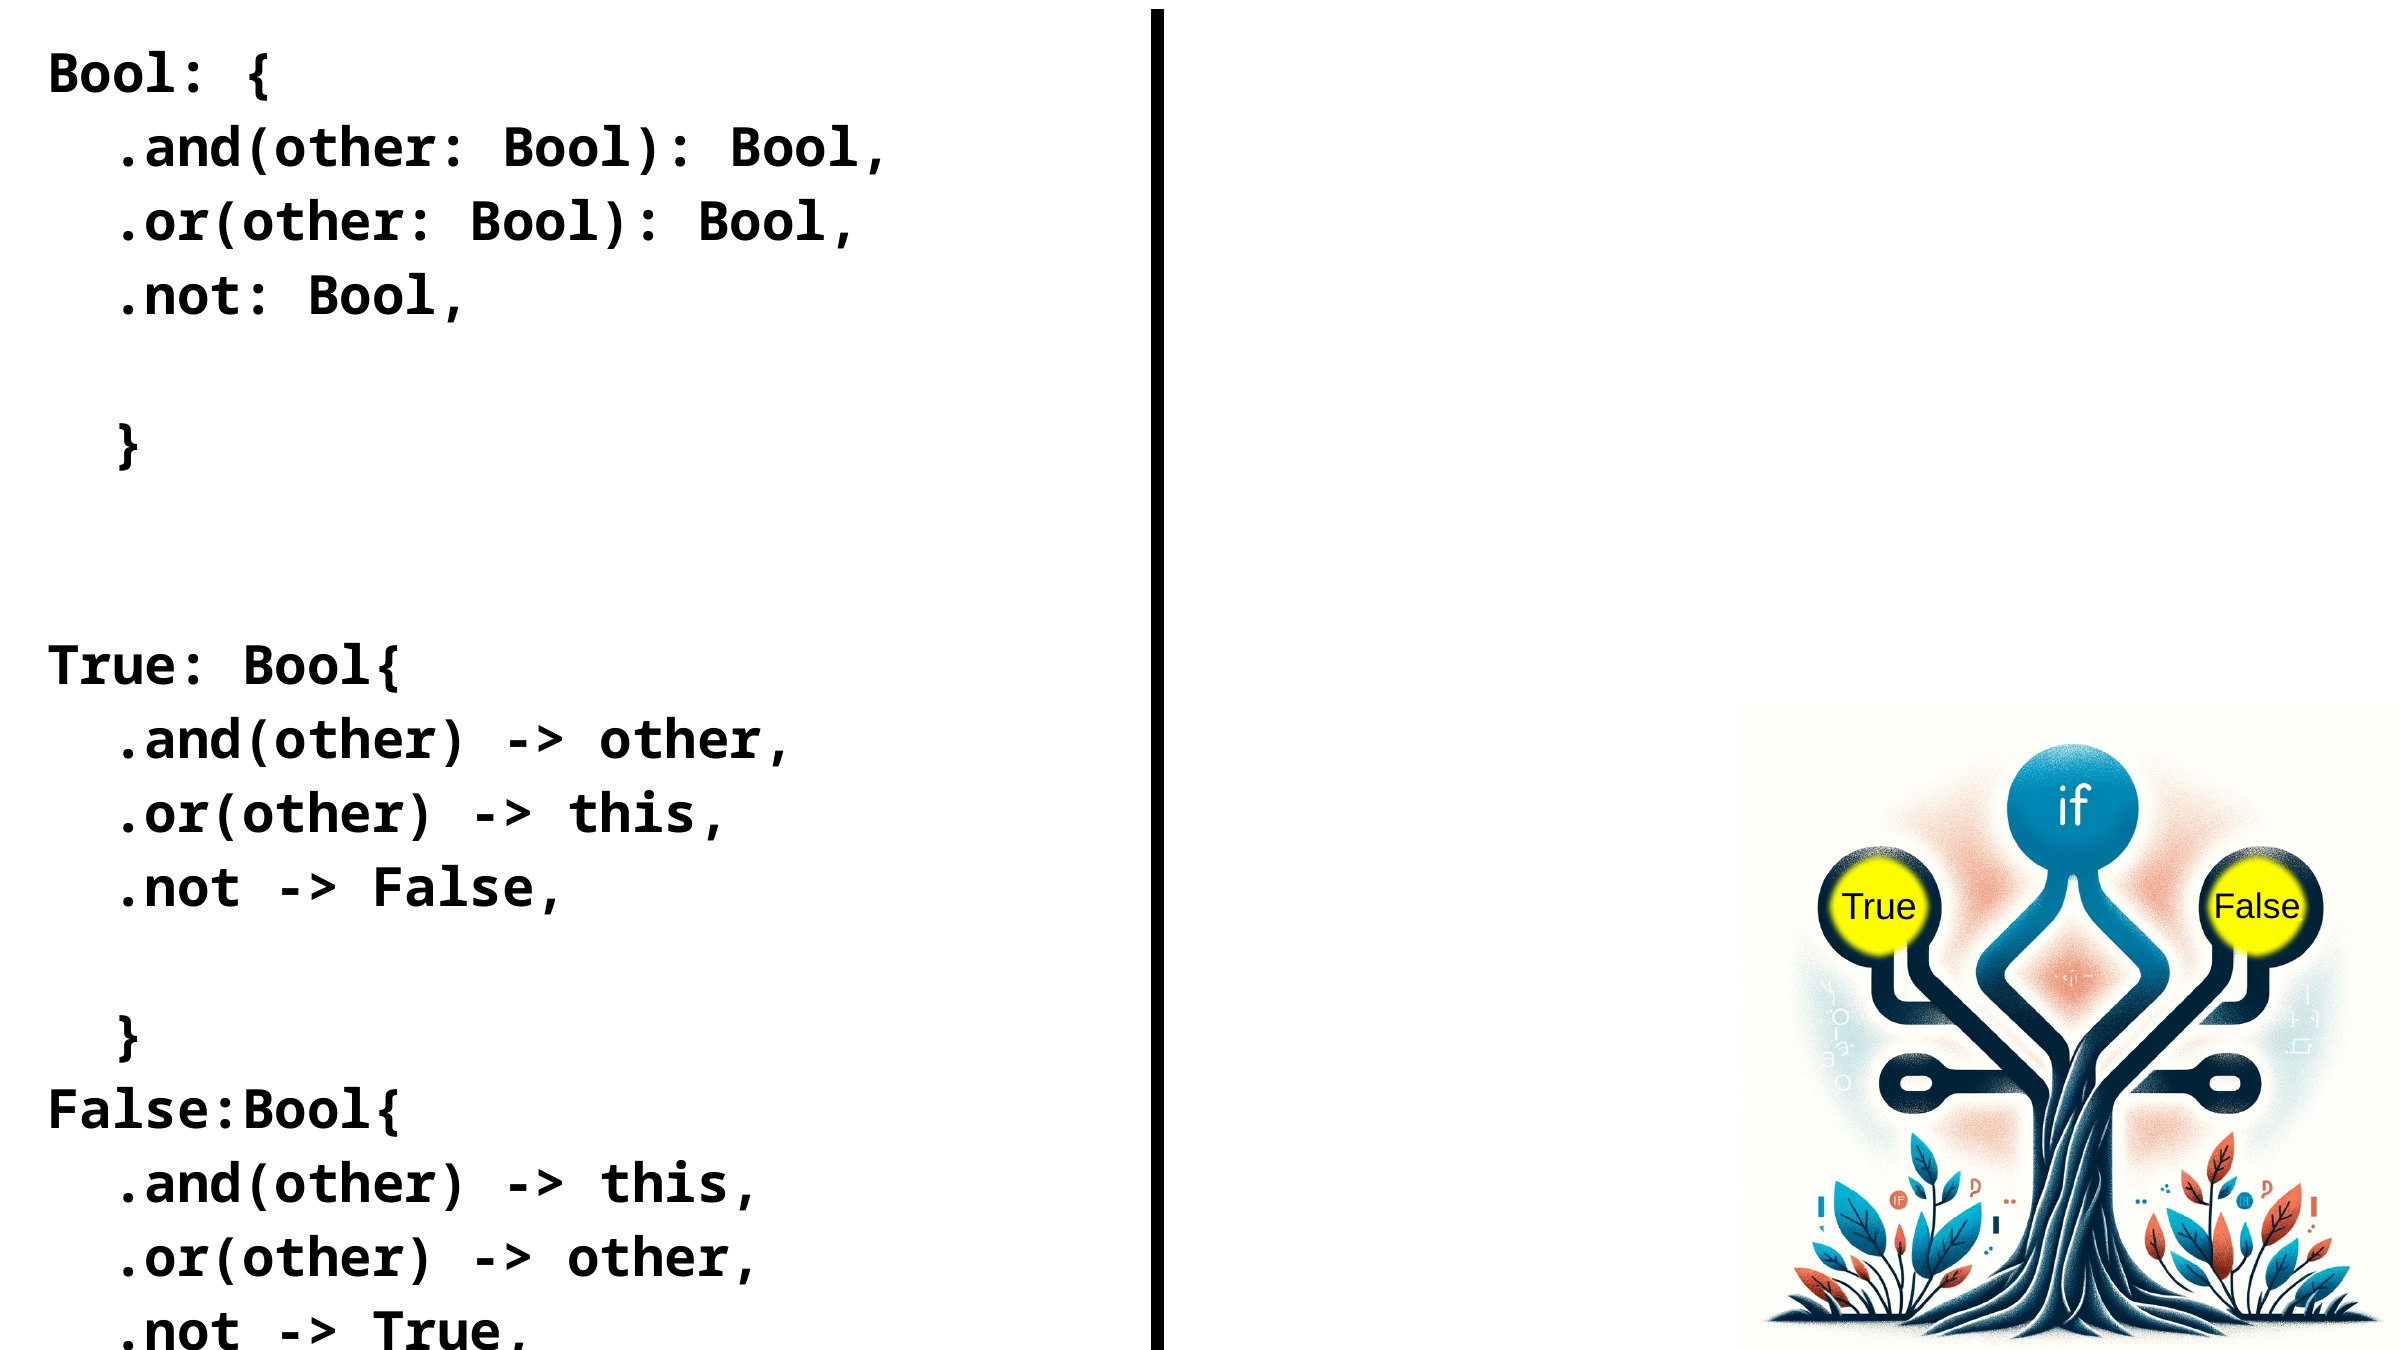

Bool: {
 .and(other: Bool): Bool,
 .or(other: Bool): Bool,
 .not: Bool,
 }
True: Bool{
 .and(other) -> other,
 .or(other) -> this,
 .not -> False,
 }
False:Bool{
 .and(other) -> this,
 .or(other) -> other,
 .not -> True,
 }
True
False